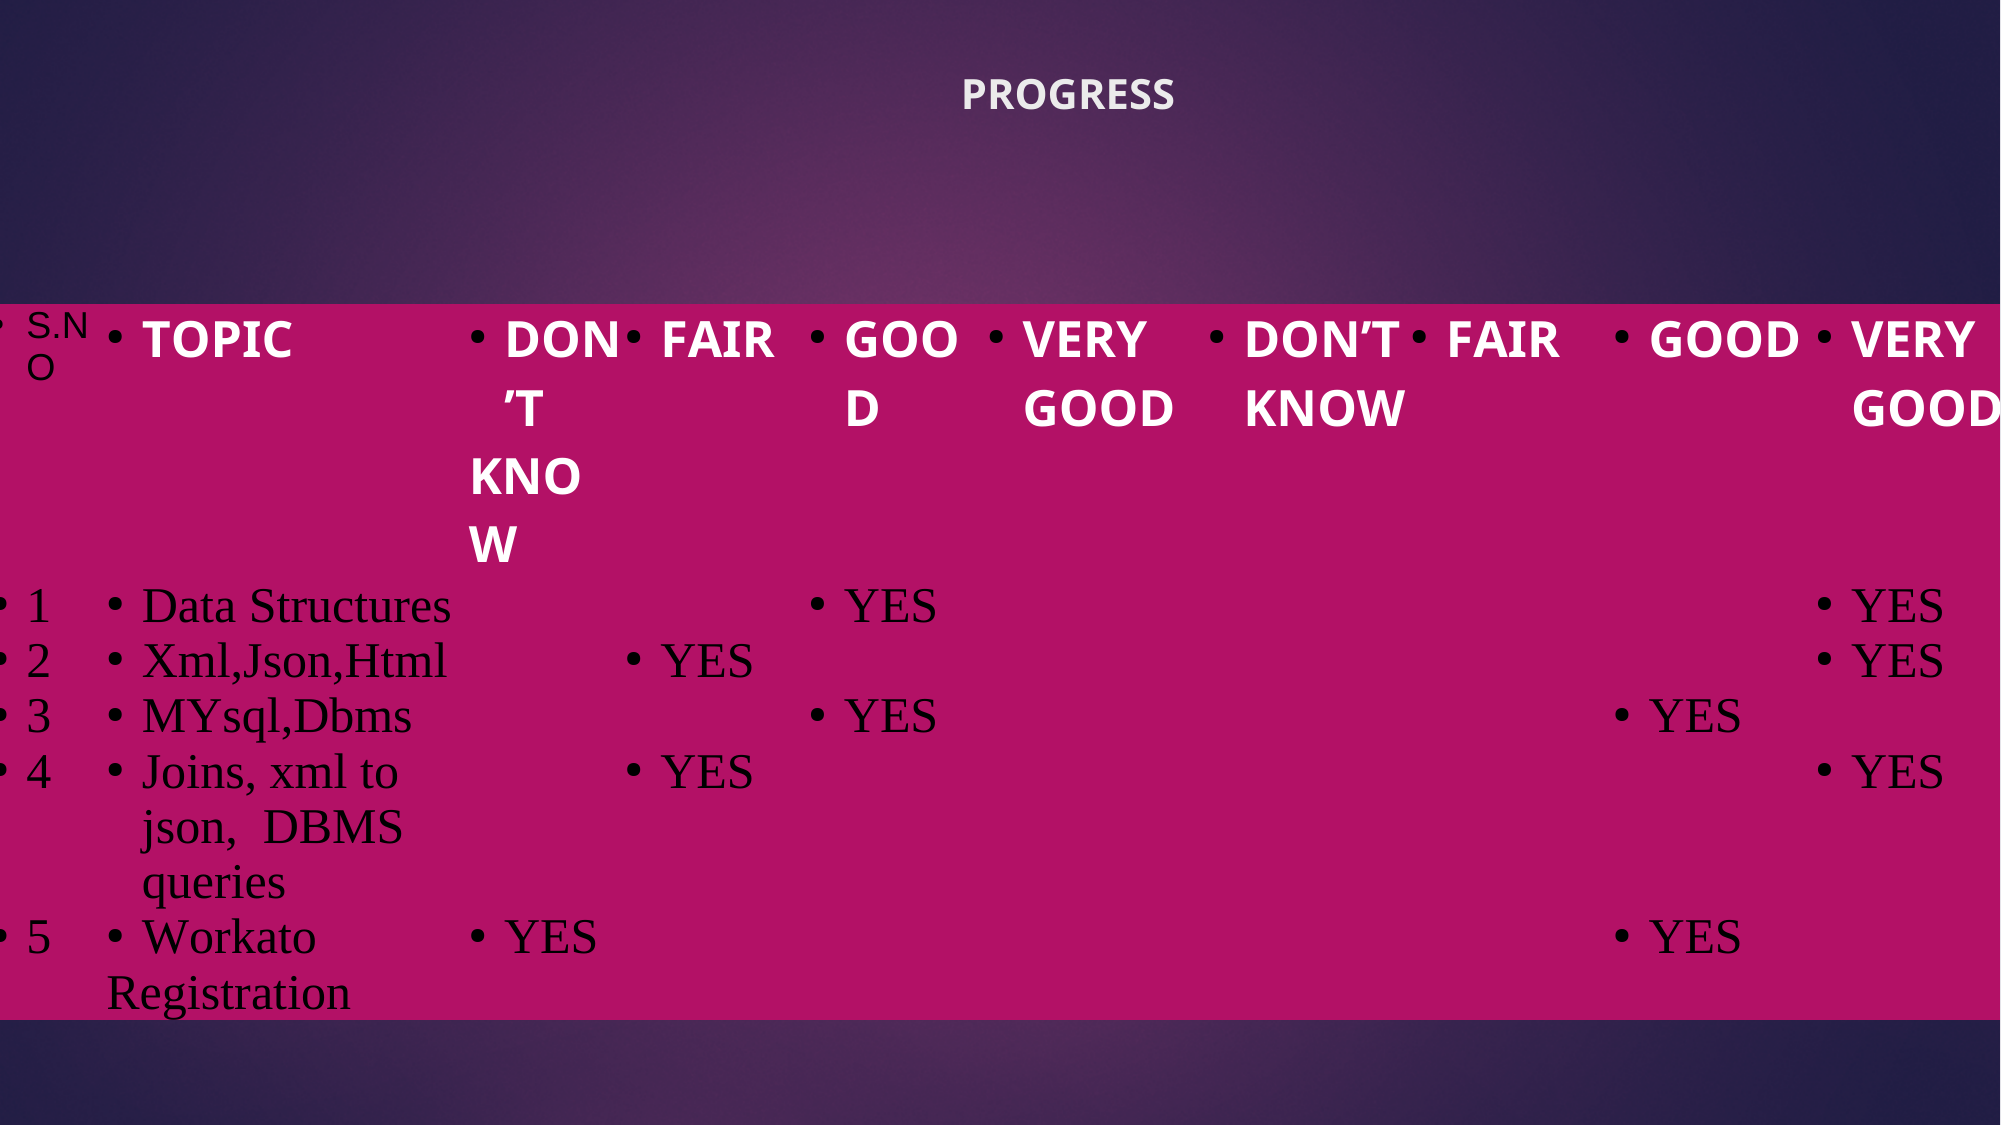

# PROGRESS
| S.NO | TOPIC | DON’T  KNOW | FAIR | GOOD | VERY GOOD | DON’T KNOW | FAIR | GOOD | VERY GOOD |
| --- | --- | --- | --- | --- | --- | --- | --- | --- | --- |
| 1 | Data Structures | | | YES | | | | | YES |
| 2 | Xml,Json,Html | | YES | | | | | | YES |
| 3 | MYsql,Dbms | | | YES | | | | YES | |
| 4 | Joins, xml to json,  DBMS queries | | YES | | | | | | YES |
| 5 | Workato Registration | YES | | | | | | YES | |